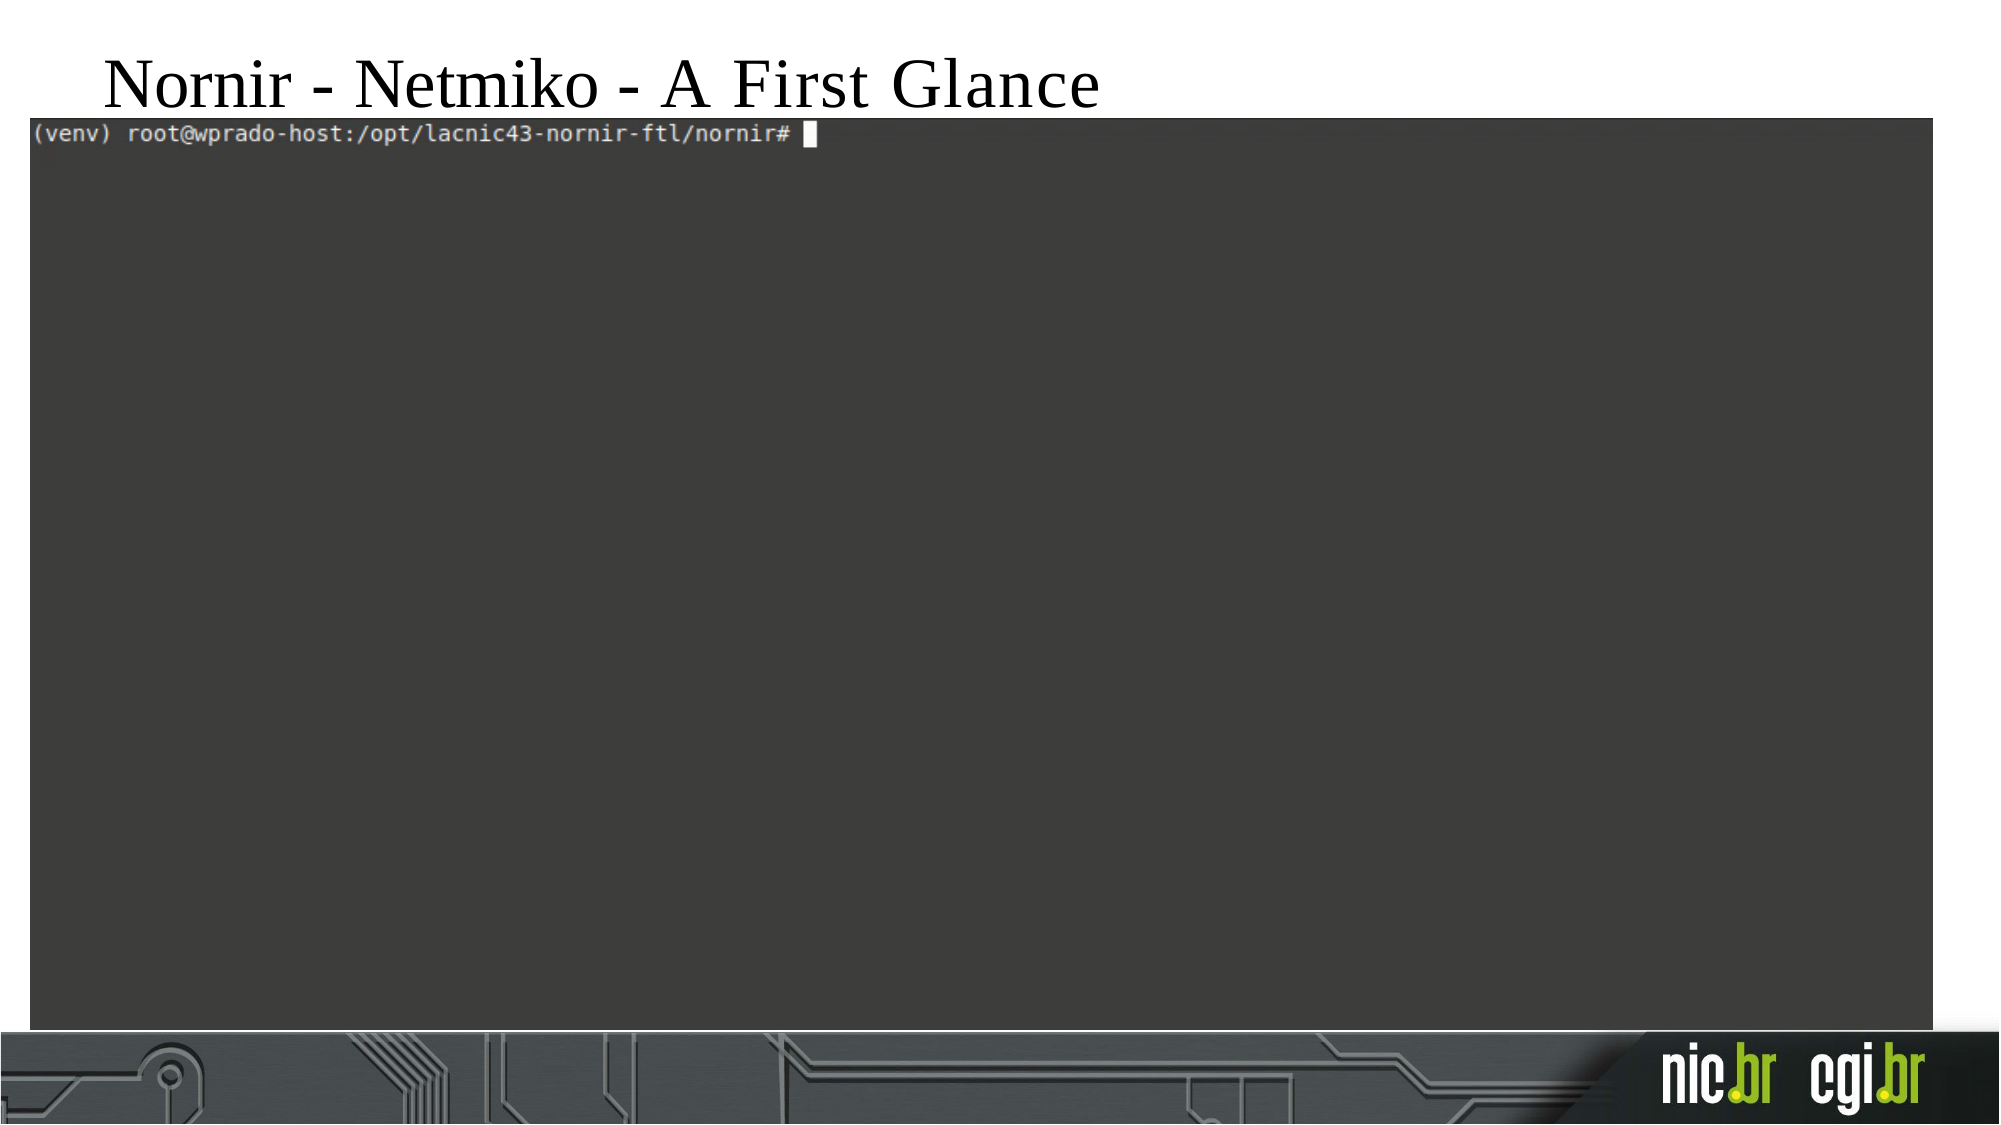

# Nornir - Netmiko - A First Glance